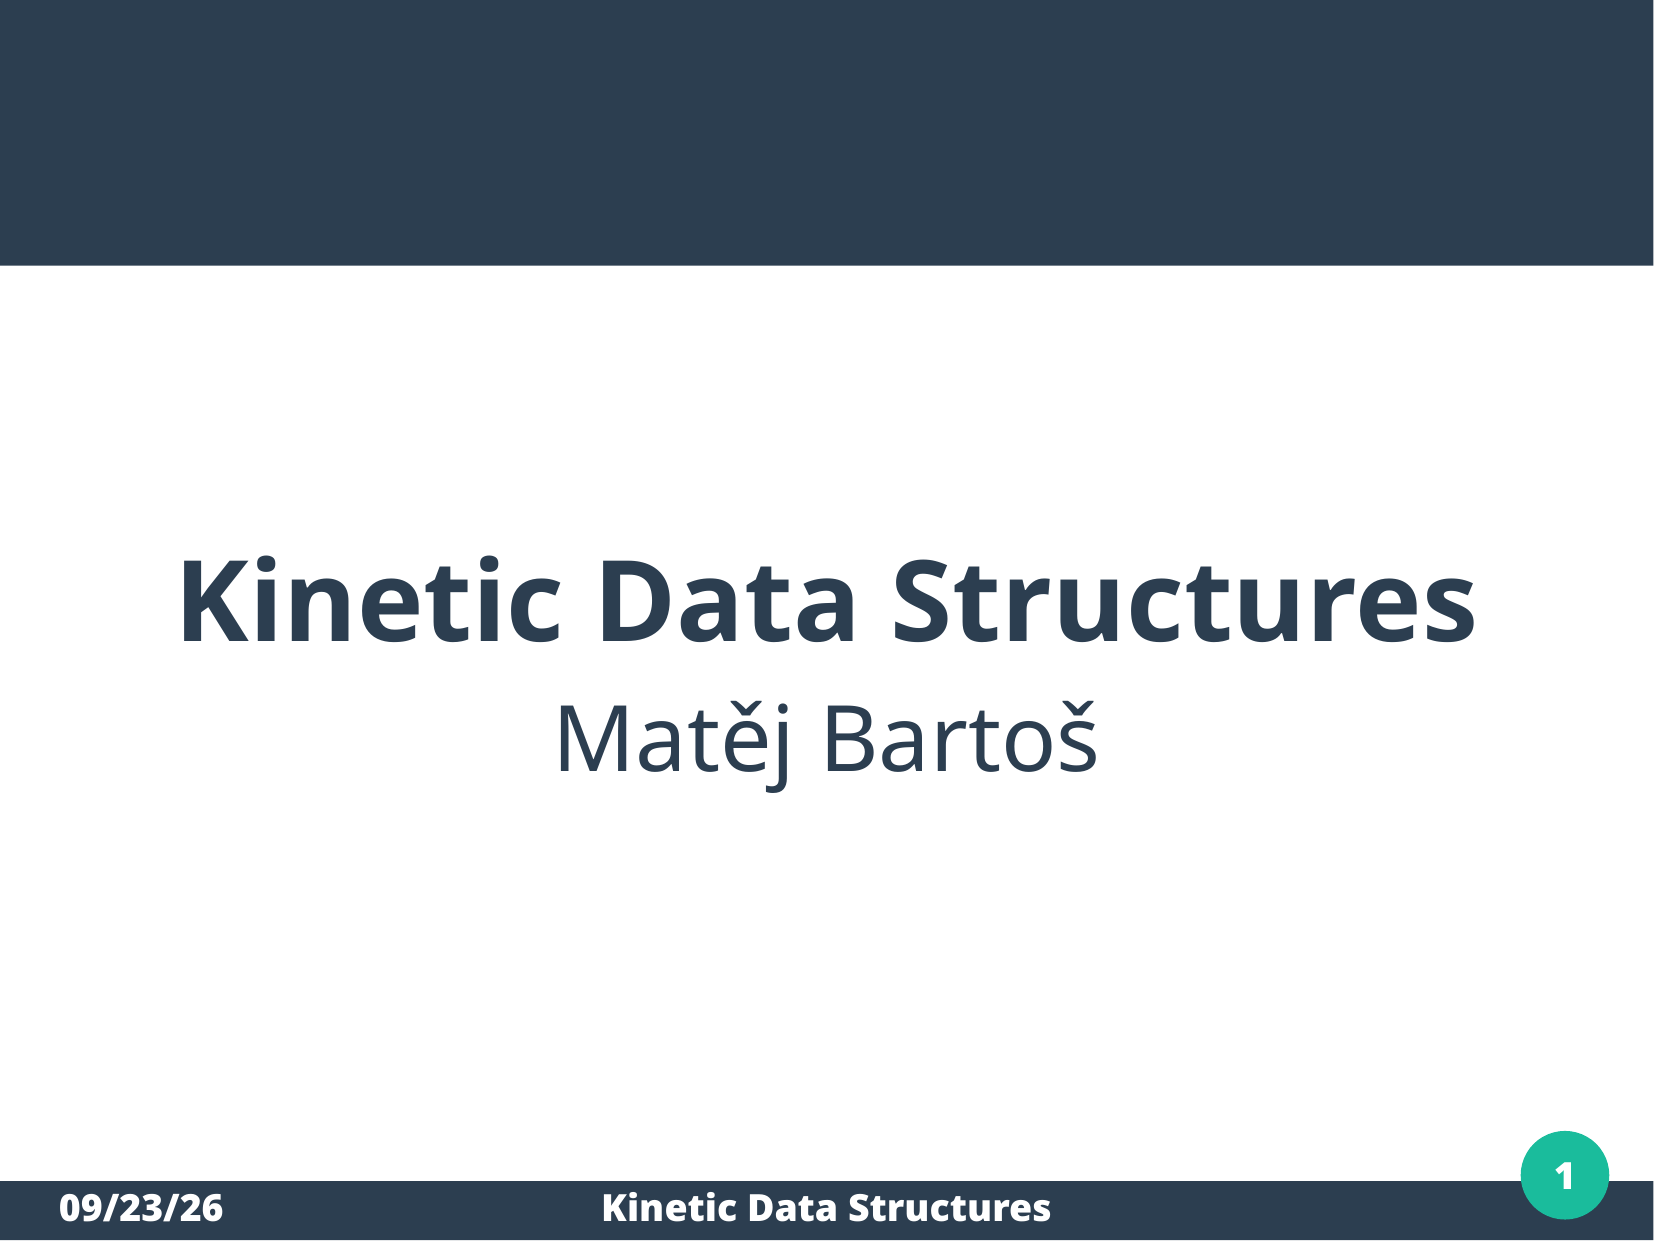

# Kinetic Data Structures
Matěj Bartoš
1
Kinetic Data Structures